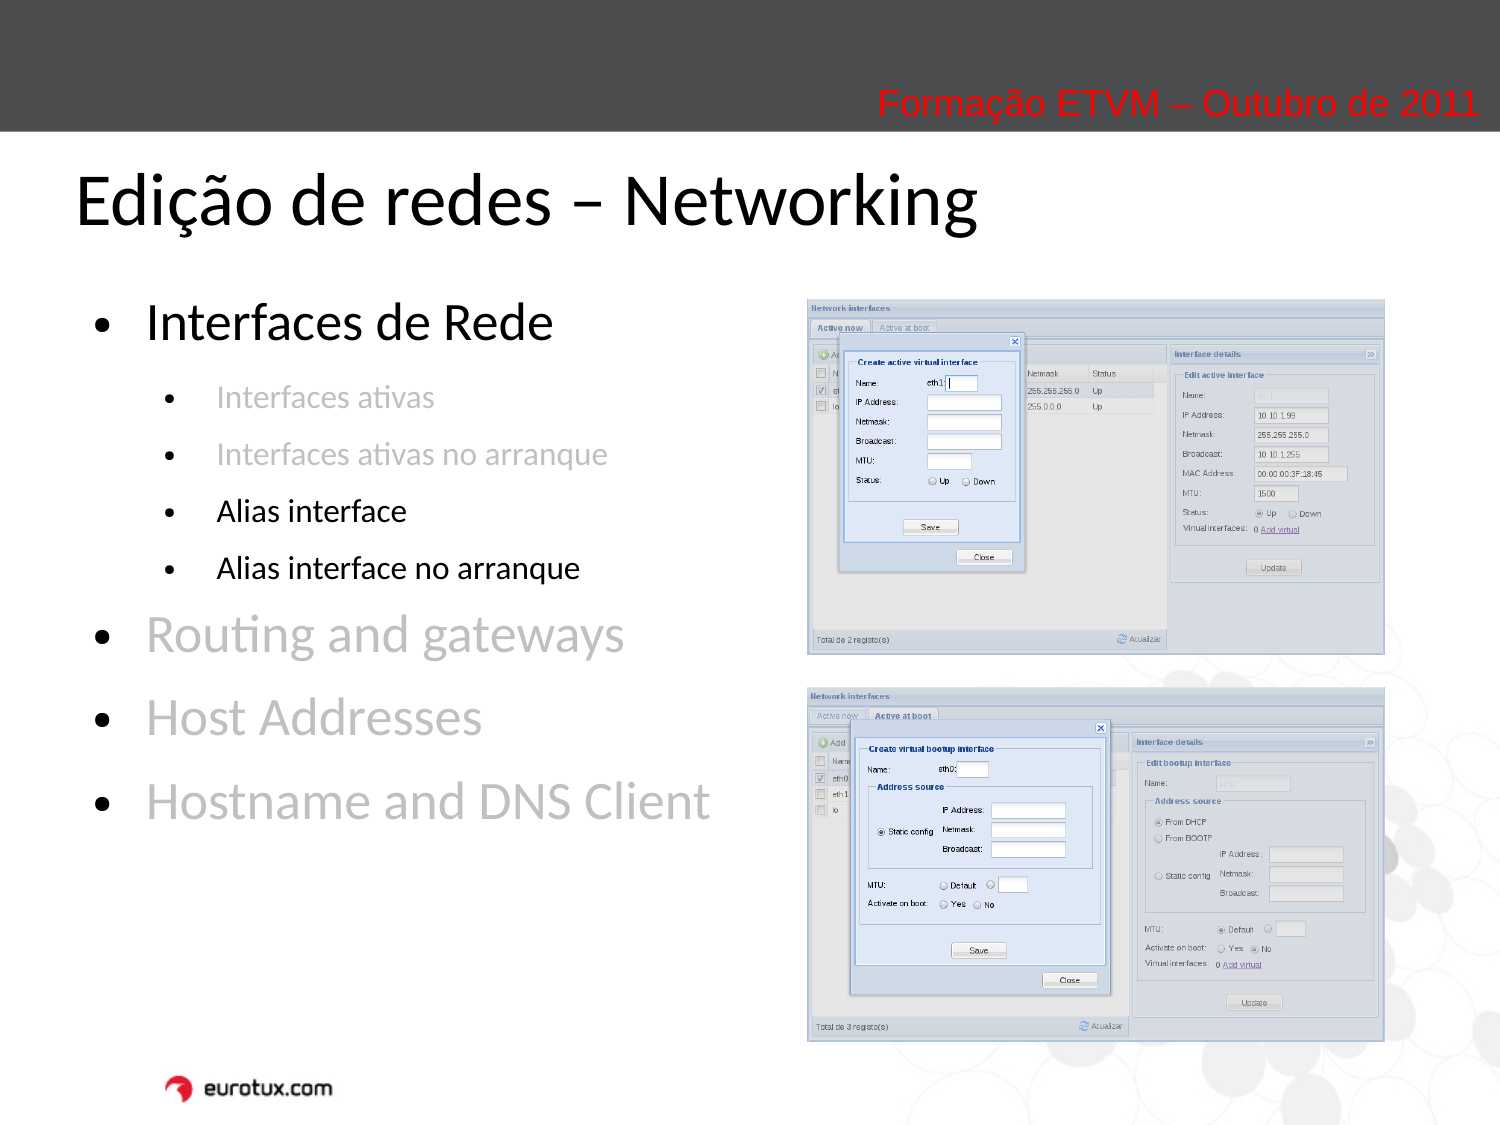

# Edição de redes – Networking
Interfaces de Rede
Interfaces ativas
Interfaces ativas no arranque
Alias interface
Alias interface no arranque
Routing and gateways
Host Addresses
Hostname and DNS Client